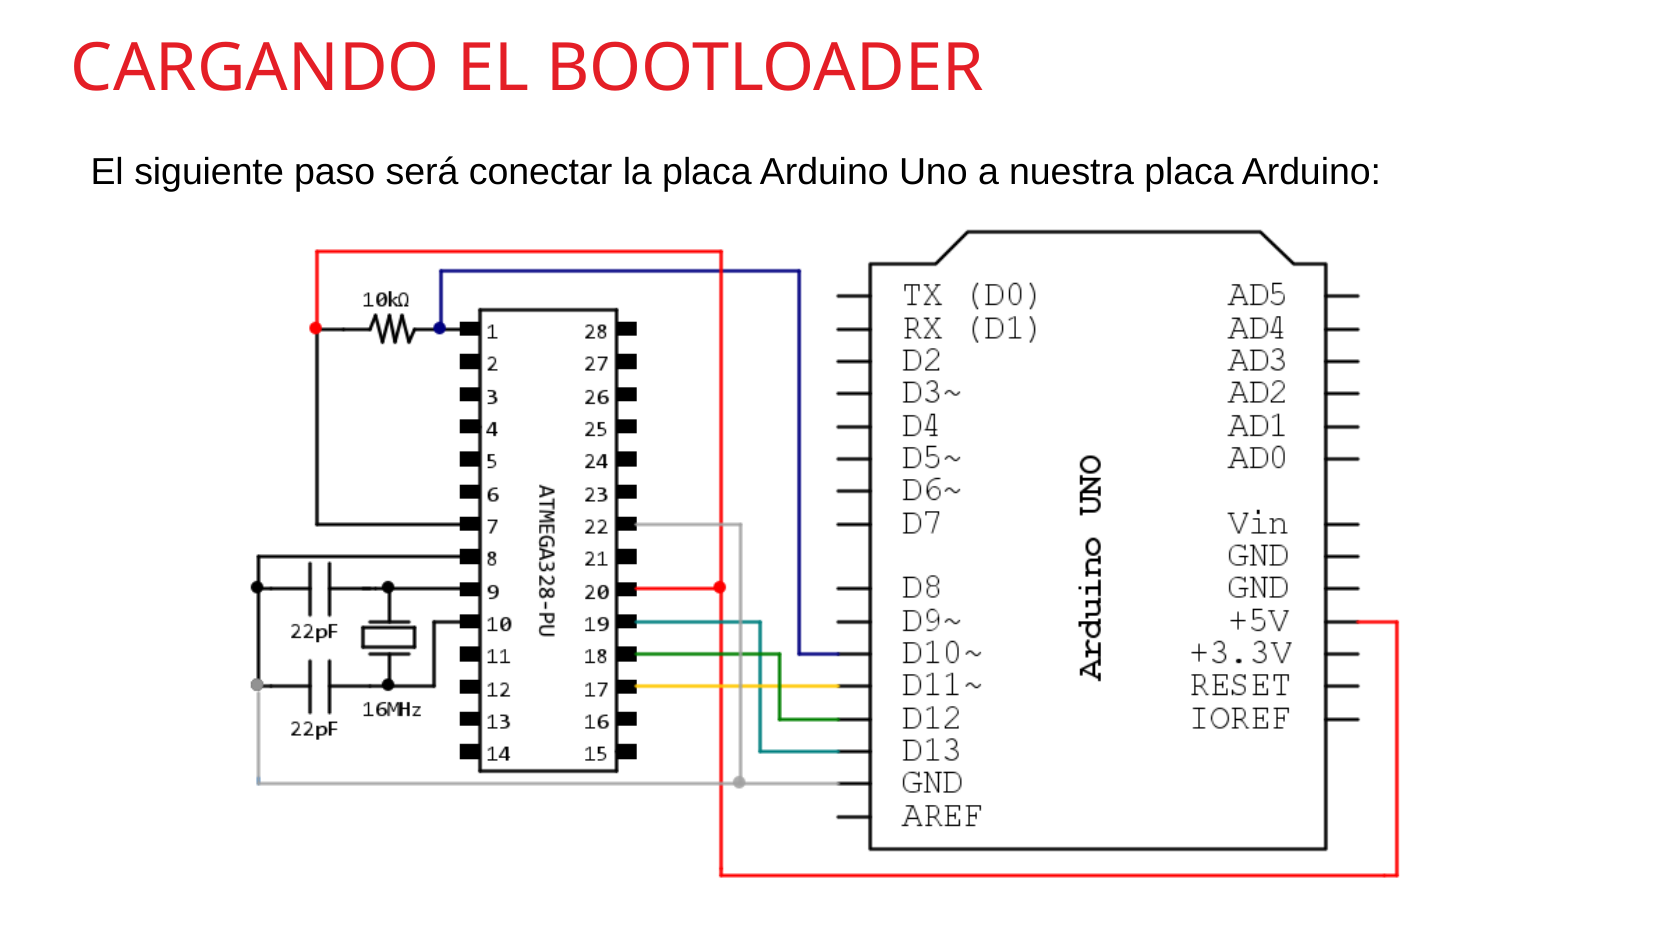

# CARGANDO EL BOOTLOADER
El siguiente paso será conectar la placa Arduino Uno a nuestra placa Arduino: